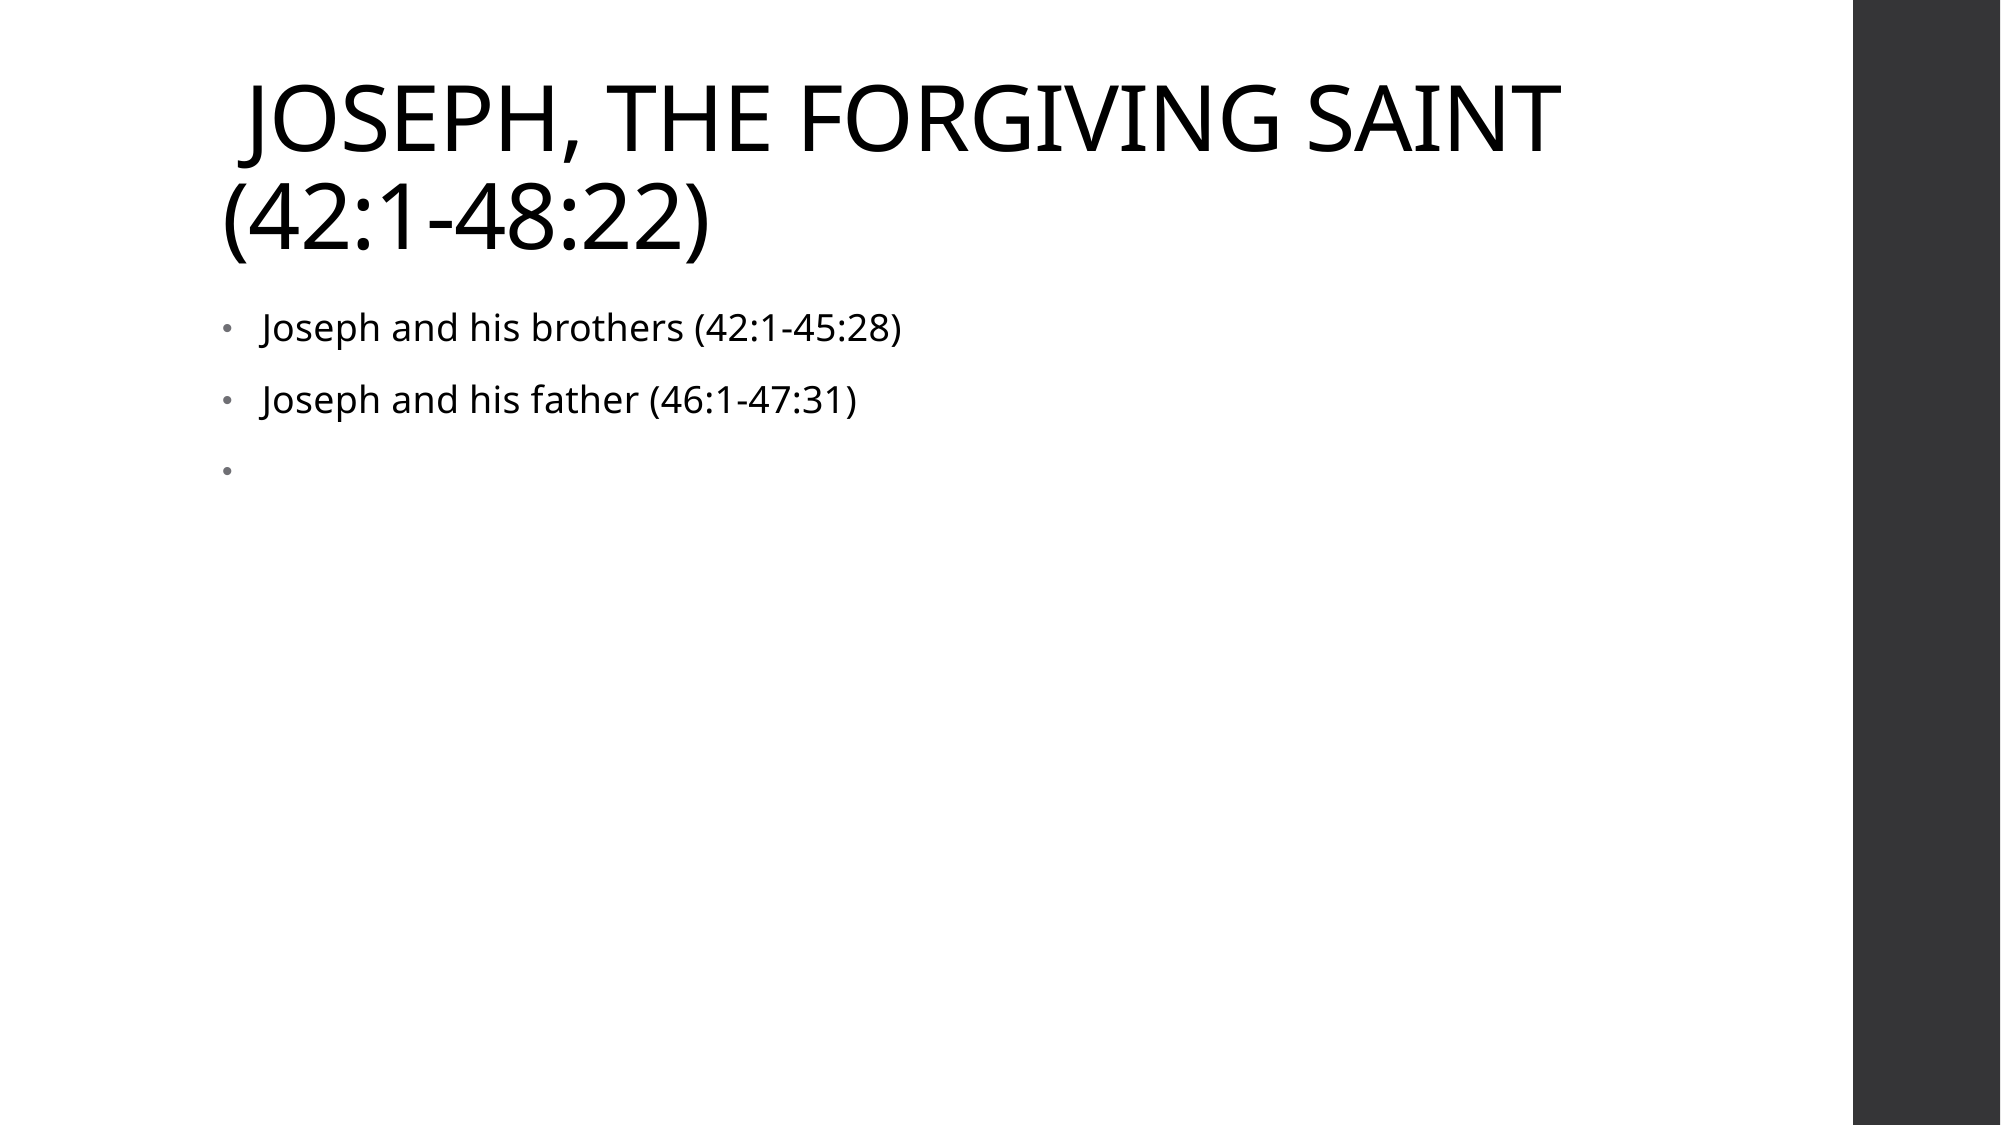

# JOSEPH, THE FORGIVING SAINT (42:1-48:22)
 Joseph and his brothers (42:1-45:28)
 Joseph and his father (46:1-47:31)